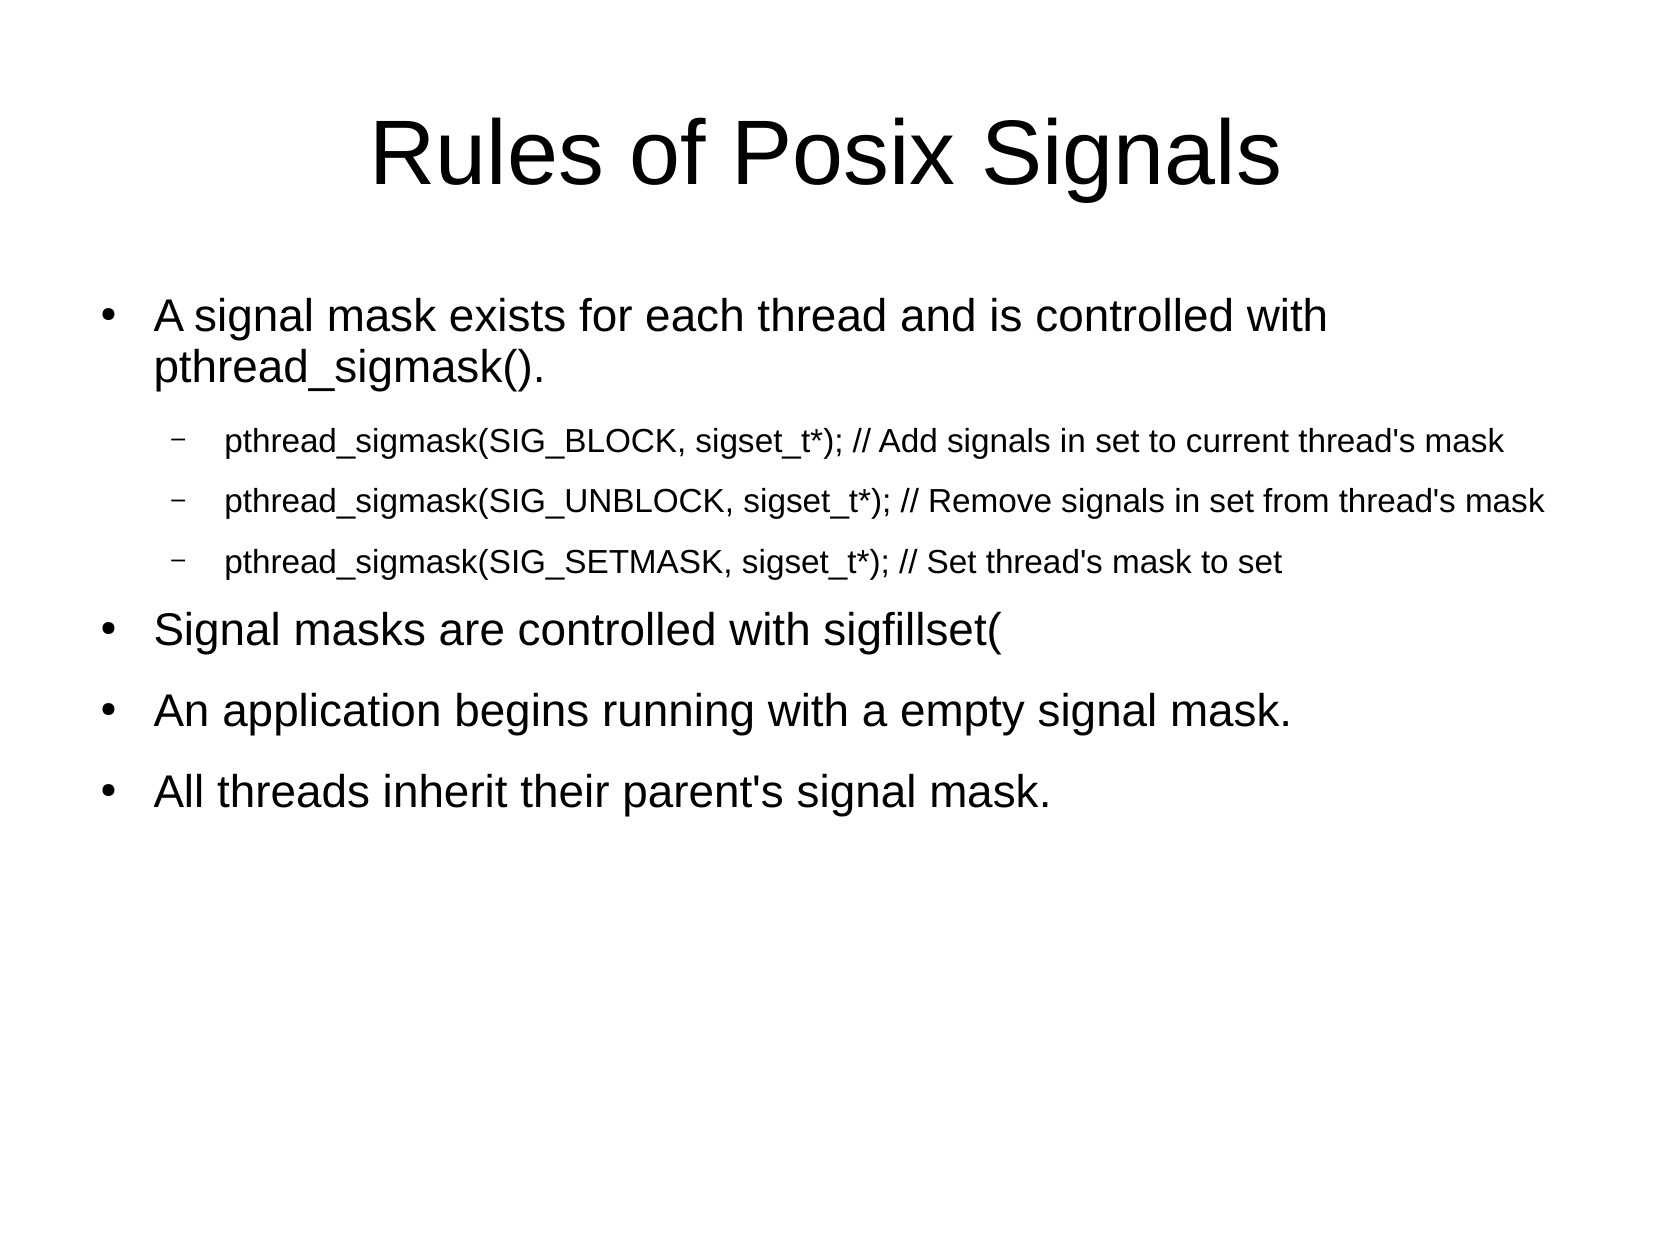

# Rules of Posix Signals
A signal mask exists for each thread and is controlled with pthread_sigmask().
pthread_sigmask(SIG_BLOCK, sigset_t*); // Add signals in set to current thread's mask
pthread_sigmask(SIG_UNBLOCK, sigset_t*); // Remove signals in set from thread's mask
pthread_sigmask(SIG_SETMASK, sigset_t*); // Set thread's mask to set
Signal masks are controlled with sigfillset(
An application begins running with a empty signal mask.
All threads inherit their parent's signal mask.